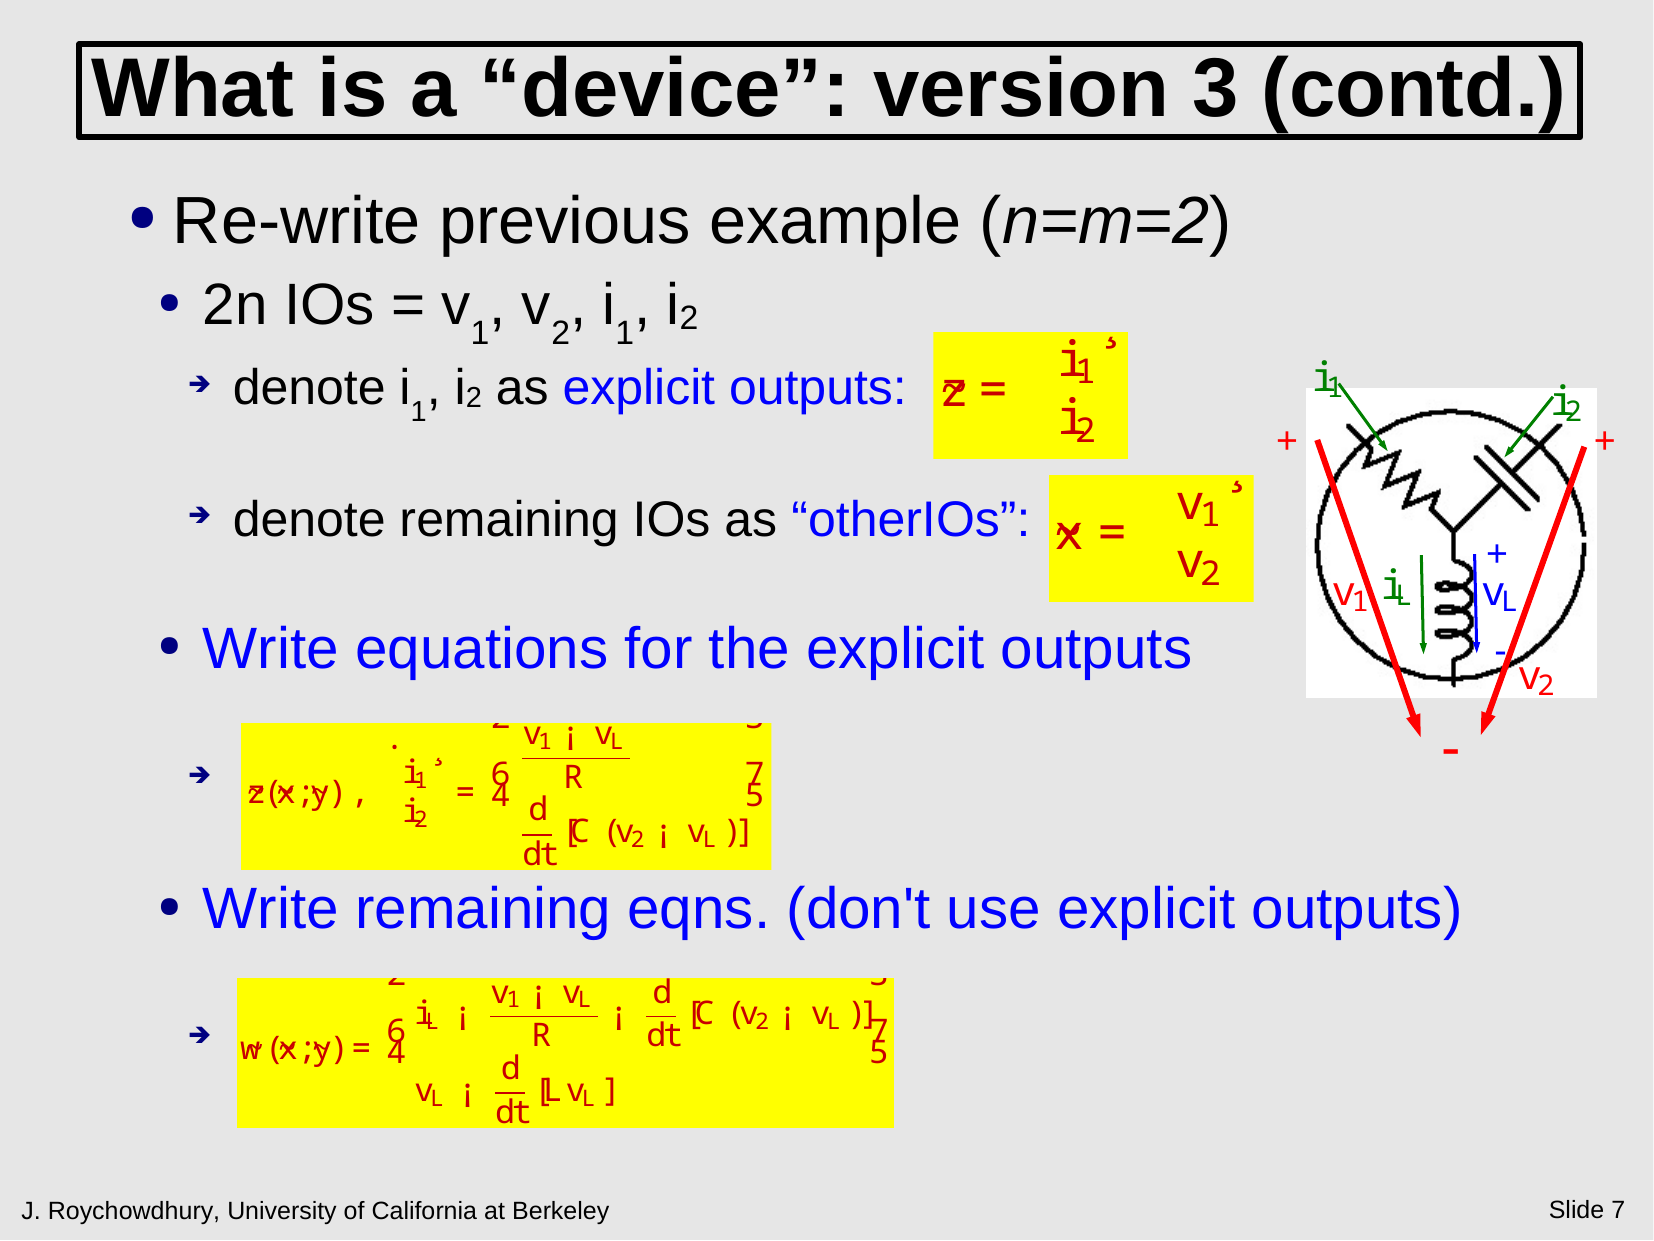

# What is a “device”: version 3 (contd.)
Re-write previous example (n=m=2)
2n IOs = v1, v2, i1, i2
denote i1, i2 as explicit outputs:
denote remaining IOs as “otherIOs”:
Write equations for the explicit outputs
Write remaining eqns. (don't use explicit outputs)
+
-
+
+
-